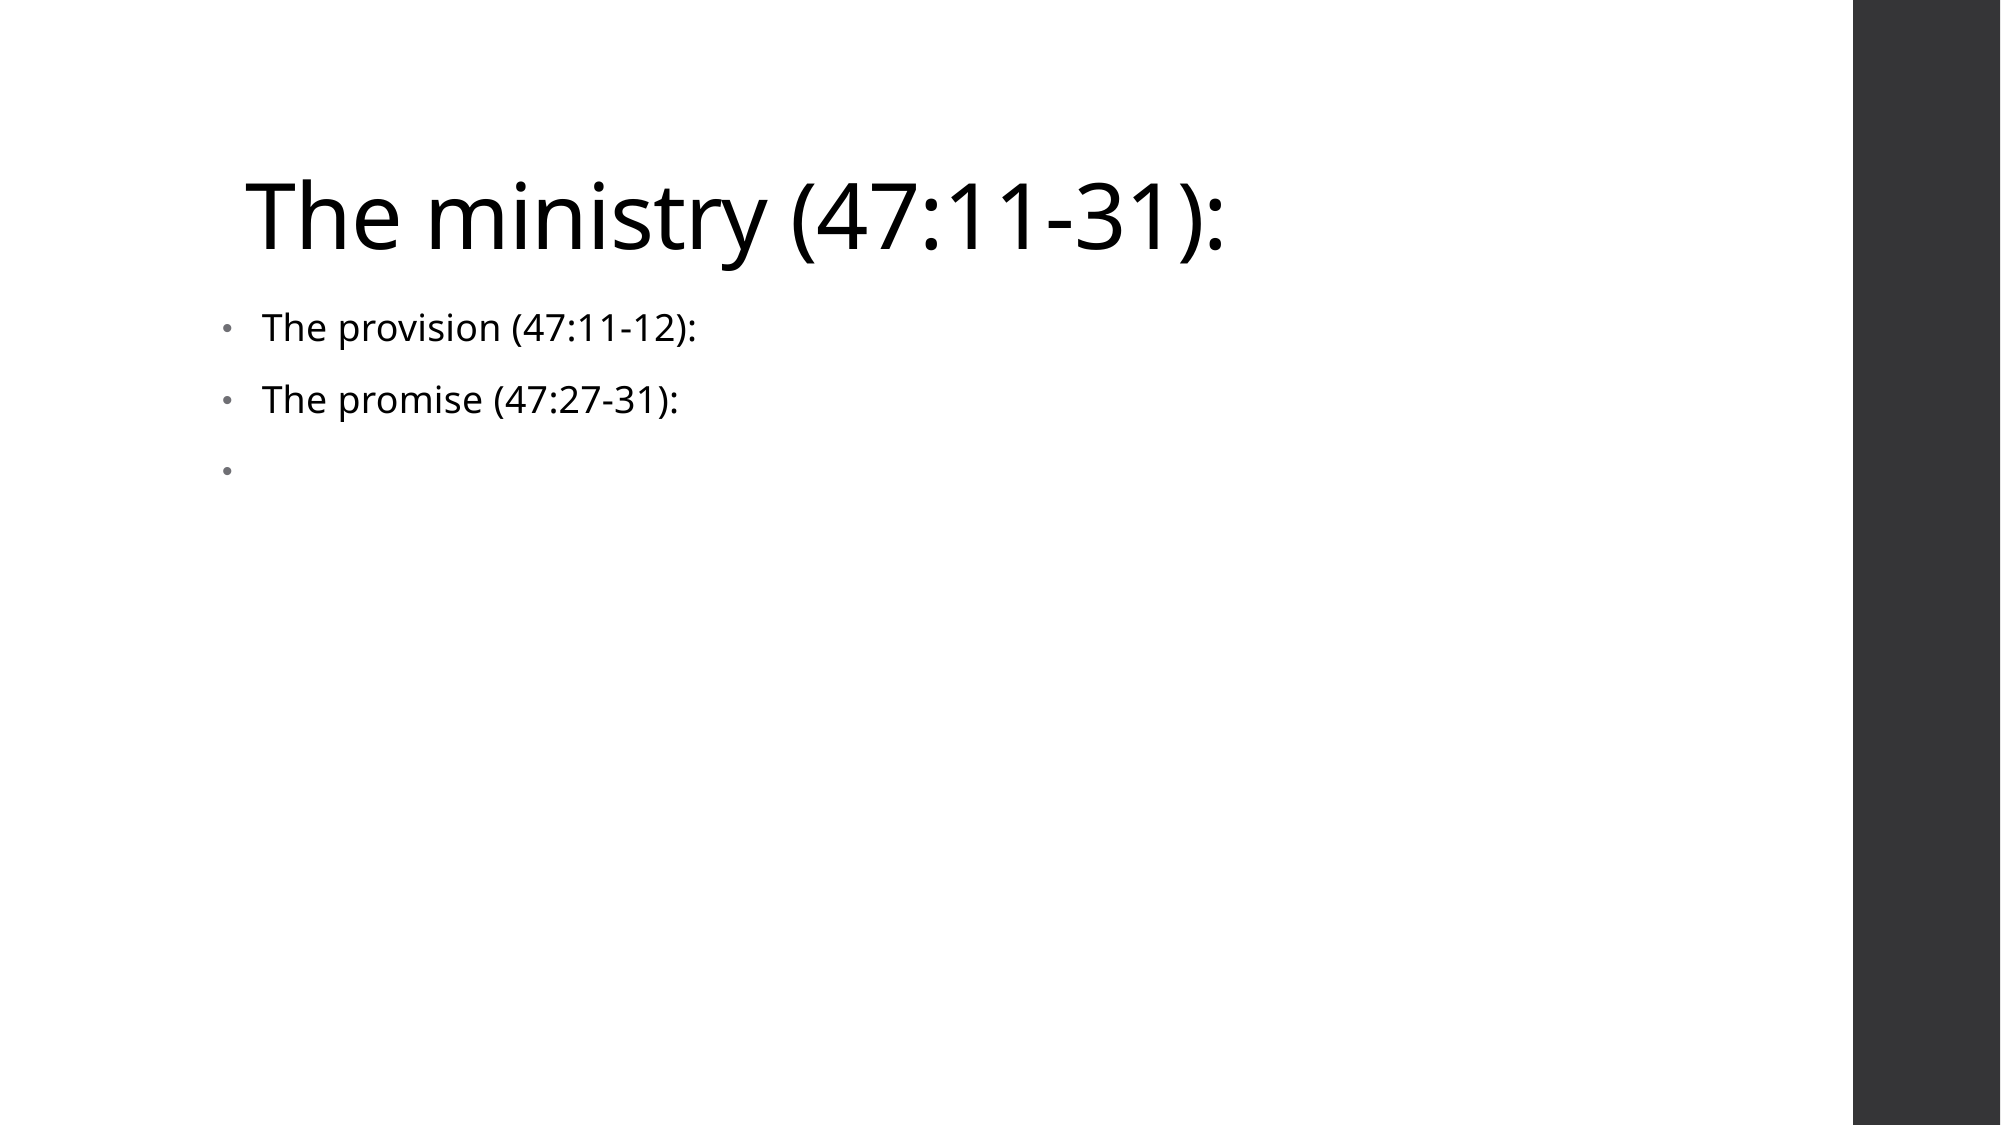

# The ministry (47:11-31):
 The provision (47:11-12):
 The promise (47:27-31):